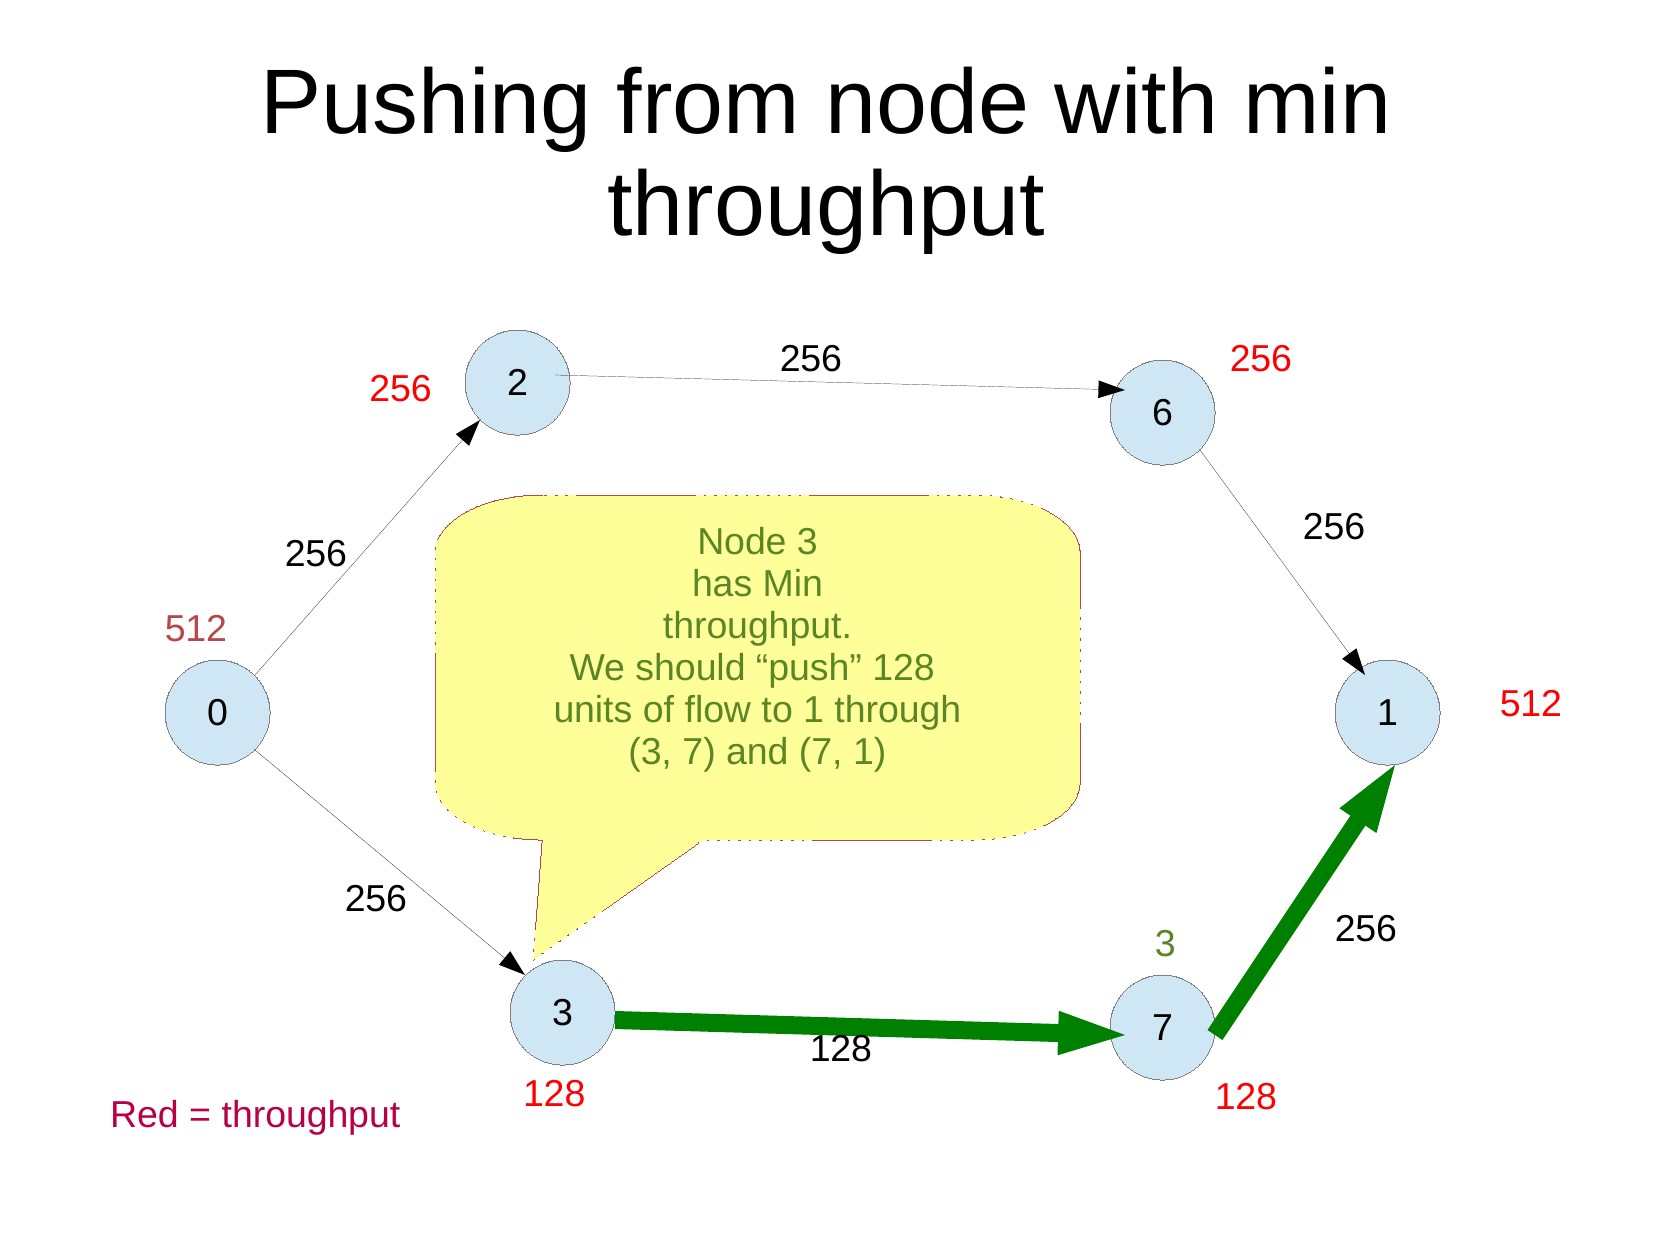

# Pushing from node with min throughput
2
256
256
256
6
Node 3
has Min
throughput.
We should “push” 128
units of flow to 1 through
(3, 7) and (7, 1)
256
256
512
0
1
512
256
256
3
3
7
128
128
128
Red = throughput